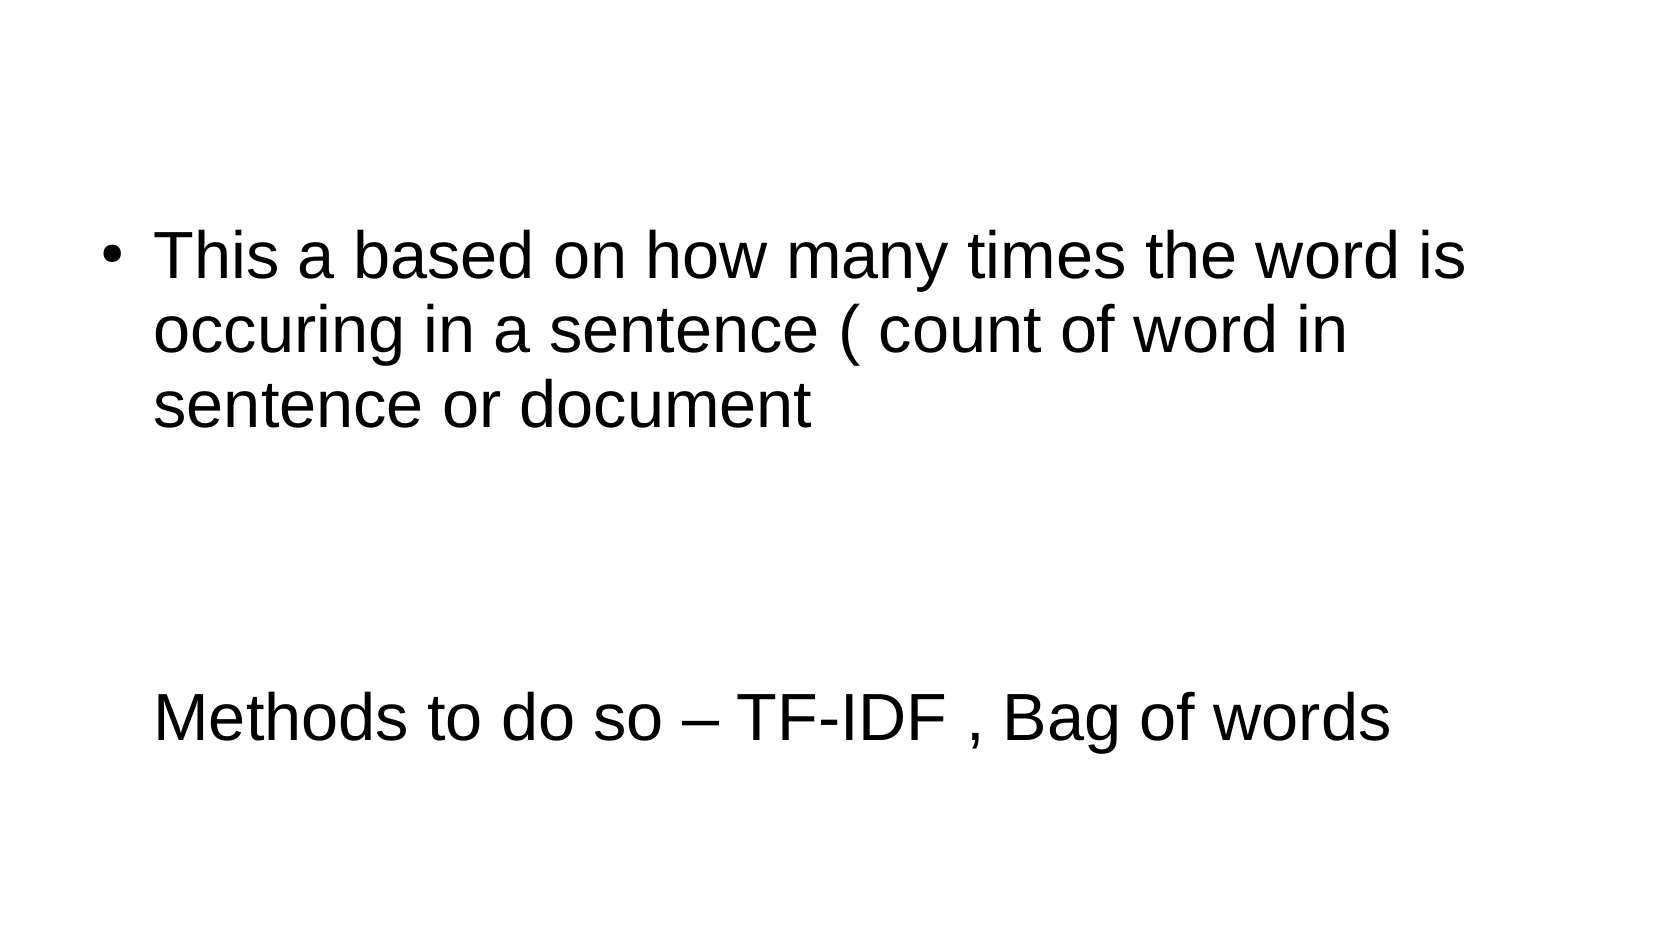

# This a based on how many times the word is occuring in a sentence ( count of word in sentence or document
Methods to do so – TF-IDF , Bag of words